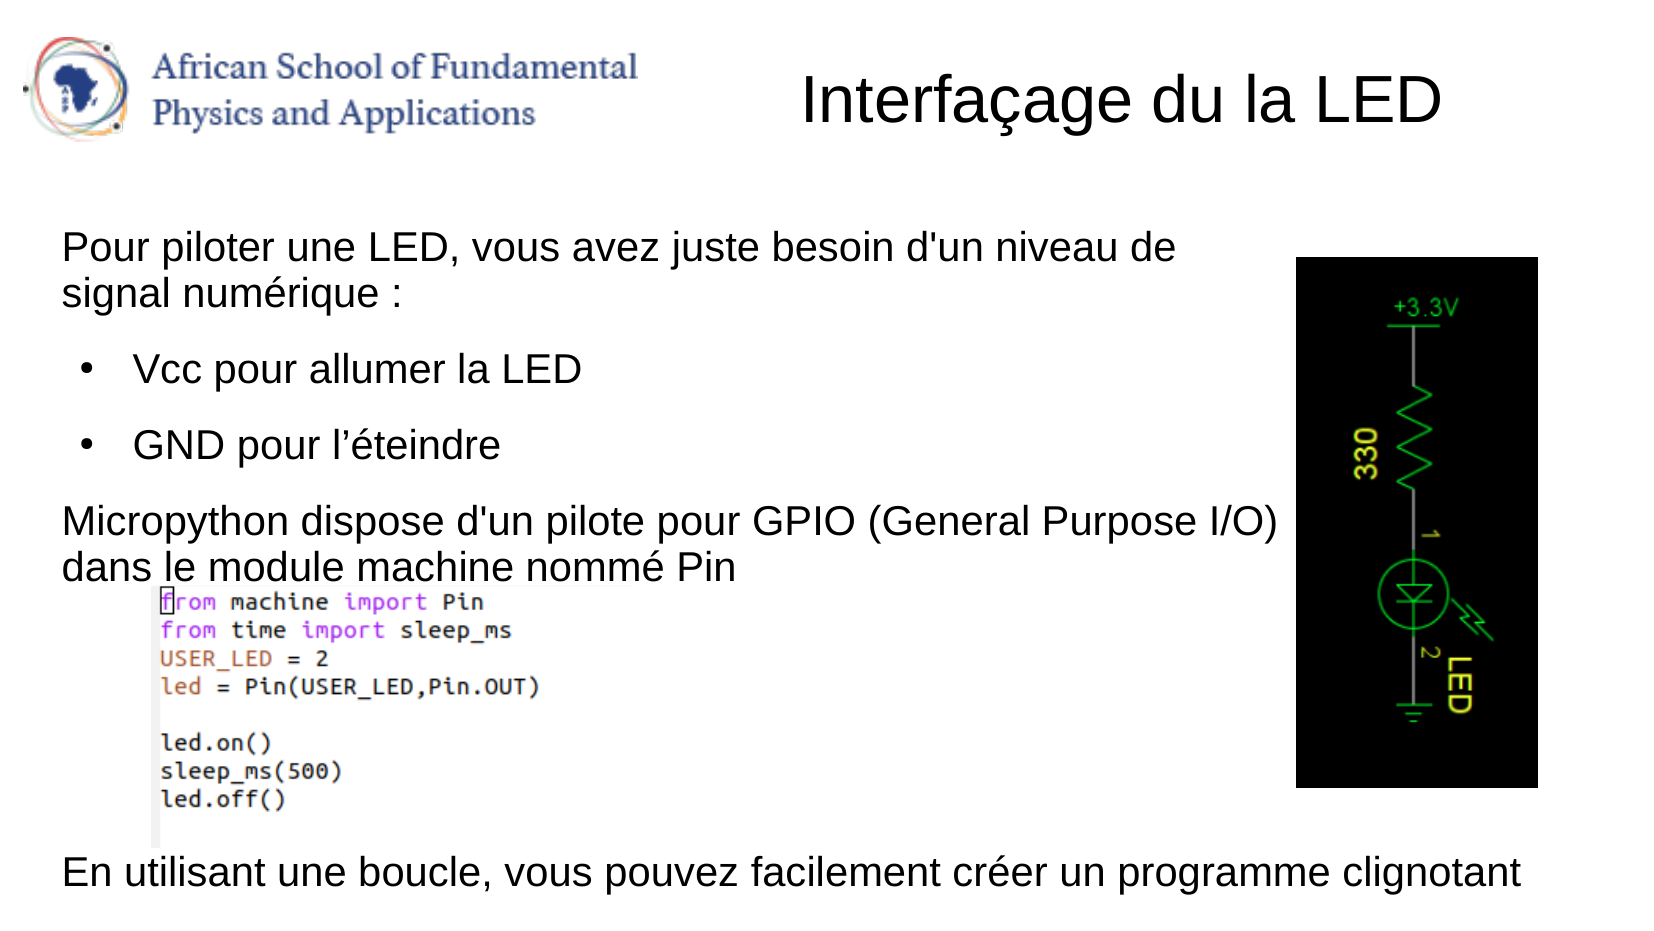

# Interfaçage du la LED
Pour piloter une LED, vous avez juste besoin d'un niveau de
signal numérique :
Vcc pour allumer la LED
GND pour l’éteindre
Micropython dispose d'un pilote pour GPIO (General Purpose I/O)
dans le module machine nommé Pin
En utilisant une boucle, vous pouvez facilement créer un programme clignotant